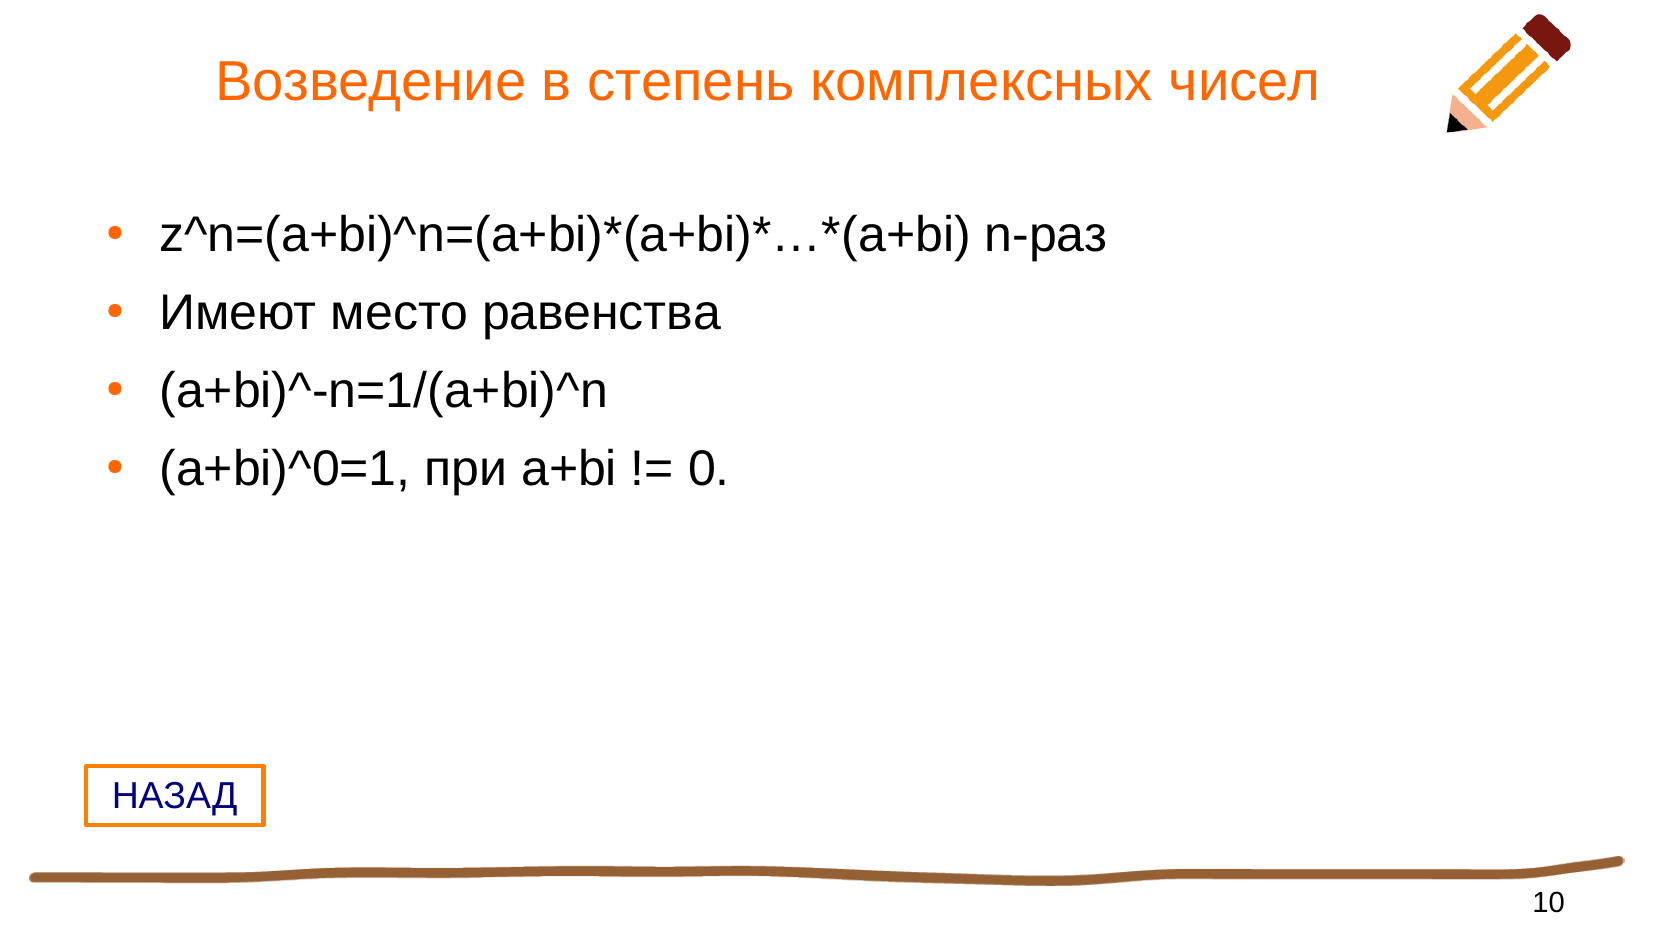

# Возведение в степень комплексных чисел
z^n=(a+bi)^n=(a+bi)*(a+bi)*…*(a+bi) n-раз
Имеют место равенства
(a+bi)^-n=1/(a+bi)^n
(a+bi)^0=1, при a+bi != 0.
НАЗАД
10